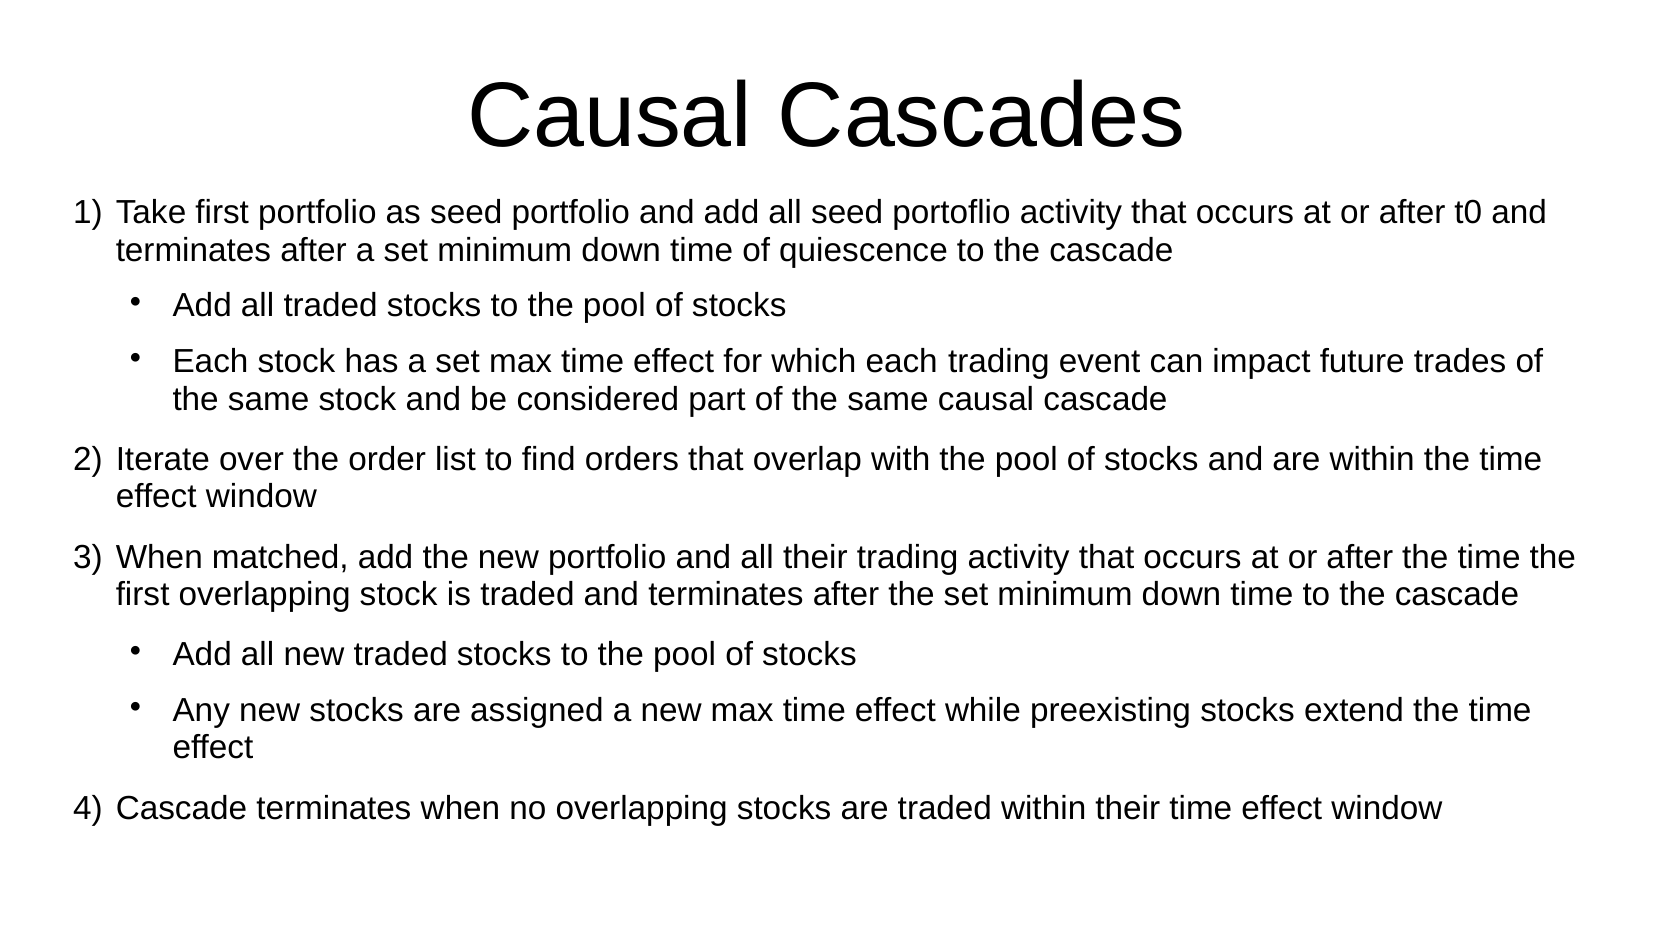

# Causal Cascades
Take first portfolio as seed portfolio and add all seed portoflio activity that occurs at or after t0 and terminates after a set minimum down time of quiescence to the cascade
Add all traded stocks to the pool of stocks
Each stock has a set max time effect for which each trading event can impact future trades of the same stock and be considered part of the same causal cascade
Iterate over the order list to find orders that overlap with the pool of stocks and are within the time effect window
When matched, add the new portfolio and all their trading activity that occurs at or after the time the first overlapping stock is traded and terminates after the set minimum down time to the cascade
Add all new traded stocks to the pool of stocks
Any new stocks are assigned a new max time effect while preexisting stocks extend the time effect
Cascade terminates when no overlapping stocks are traded within their time effect window